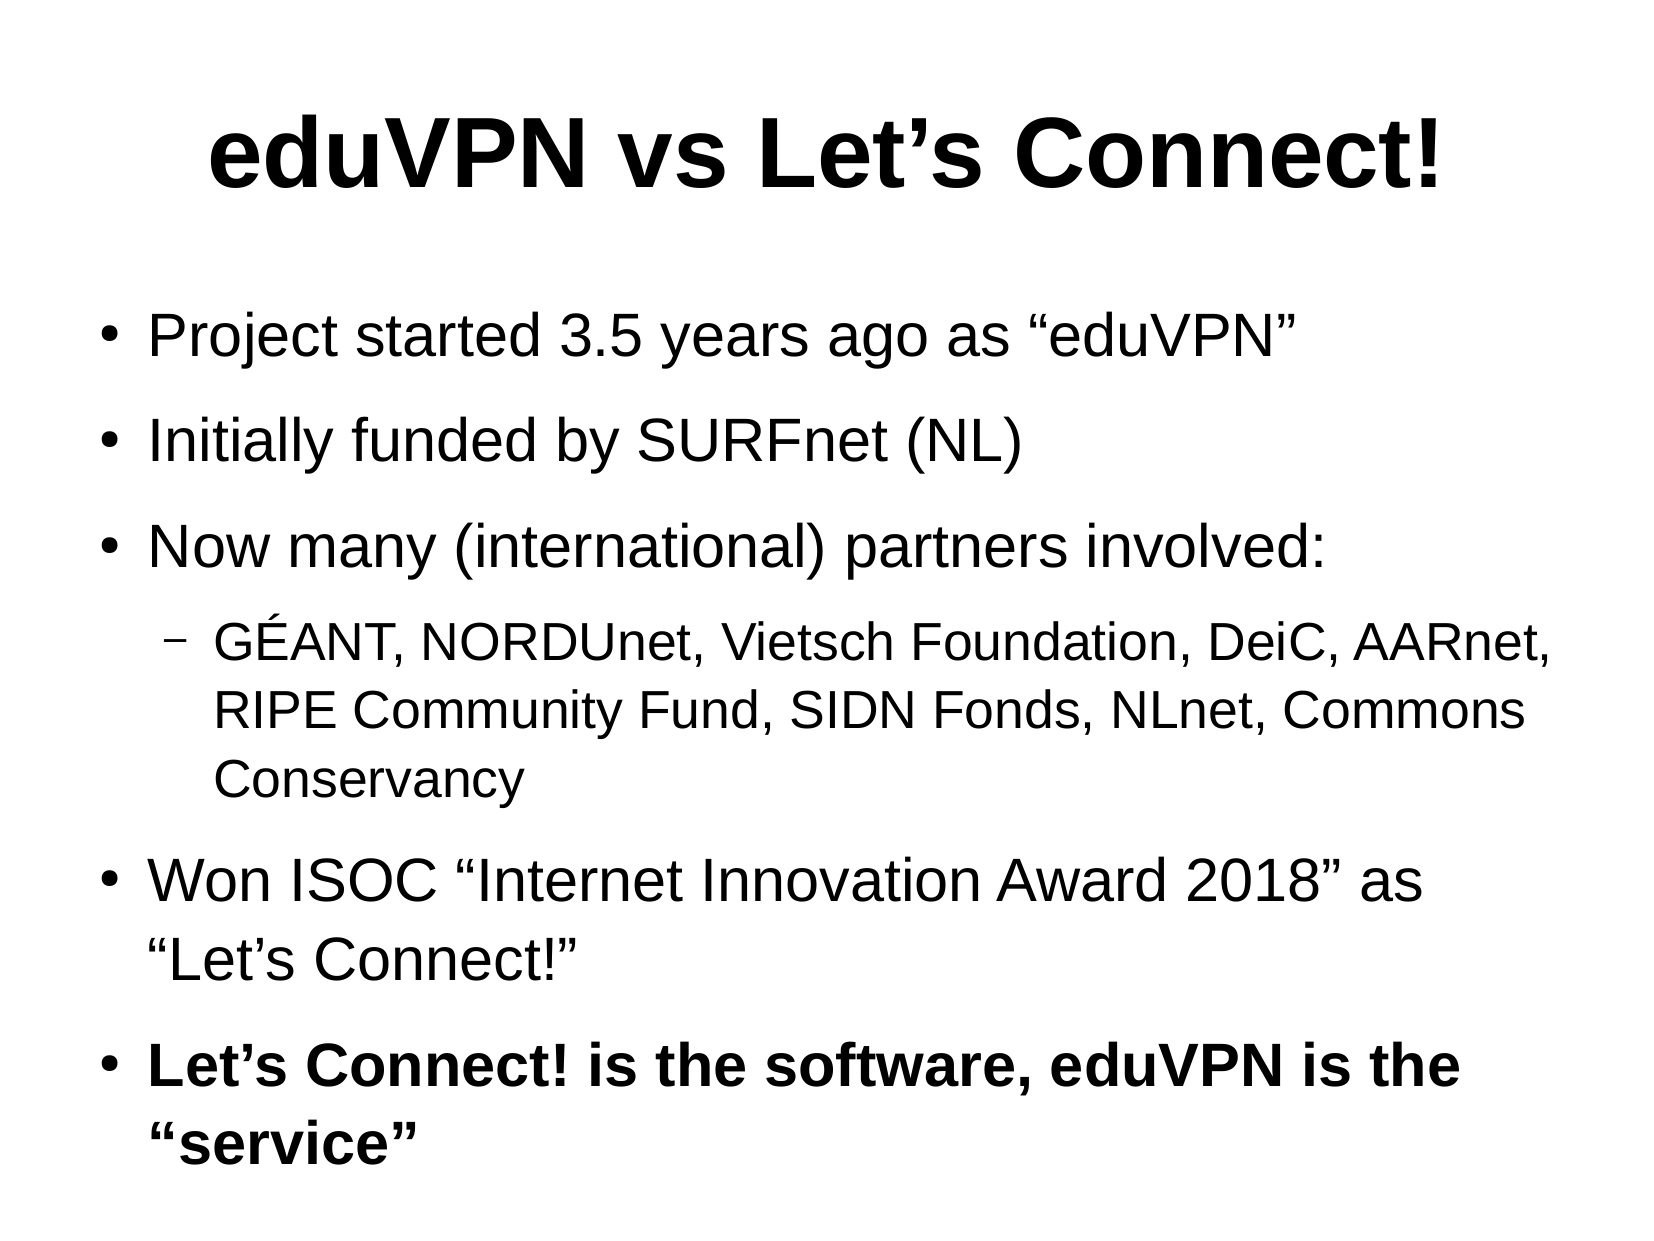

# eduVPN vs Let’s Connect!
Project started 3.5 years ago as “eduVPN”
Initially funded by SURFnet (NL)
Now many (international) partners involved:
GÉANT, NORDUnet, Vietsch Foundation, DeiC, AARnet, RIPE Community Fund, SIDN Fonds, NLnet, Commons Conservancy
Won ISOC “Internet Innovation Award 2018” as “Let’s Connect!”
Let’s Connect! is the software, eduVPN is the “service”